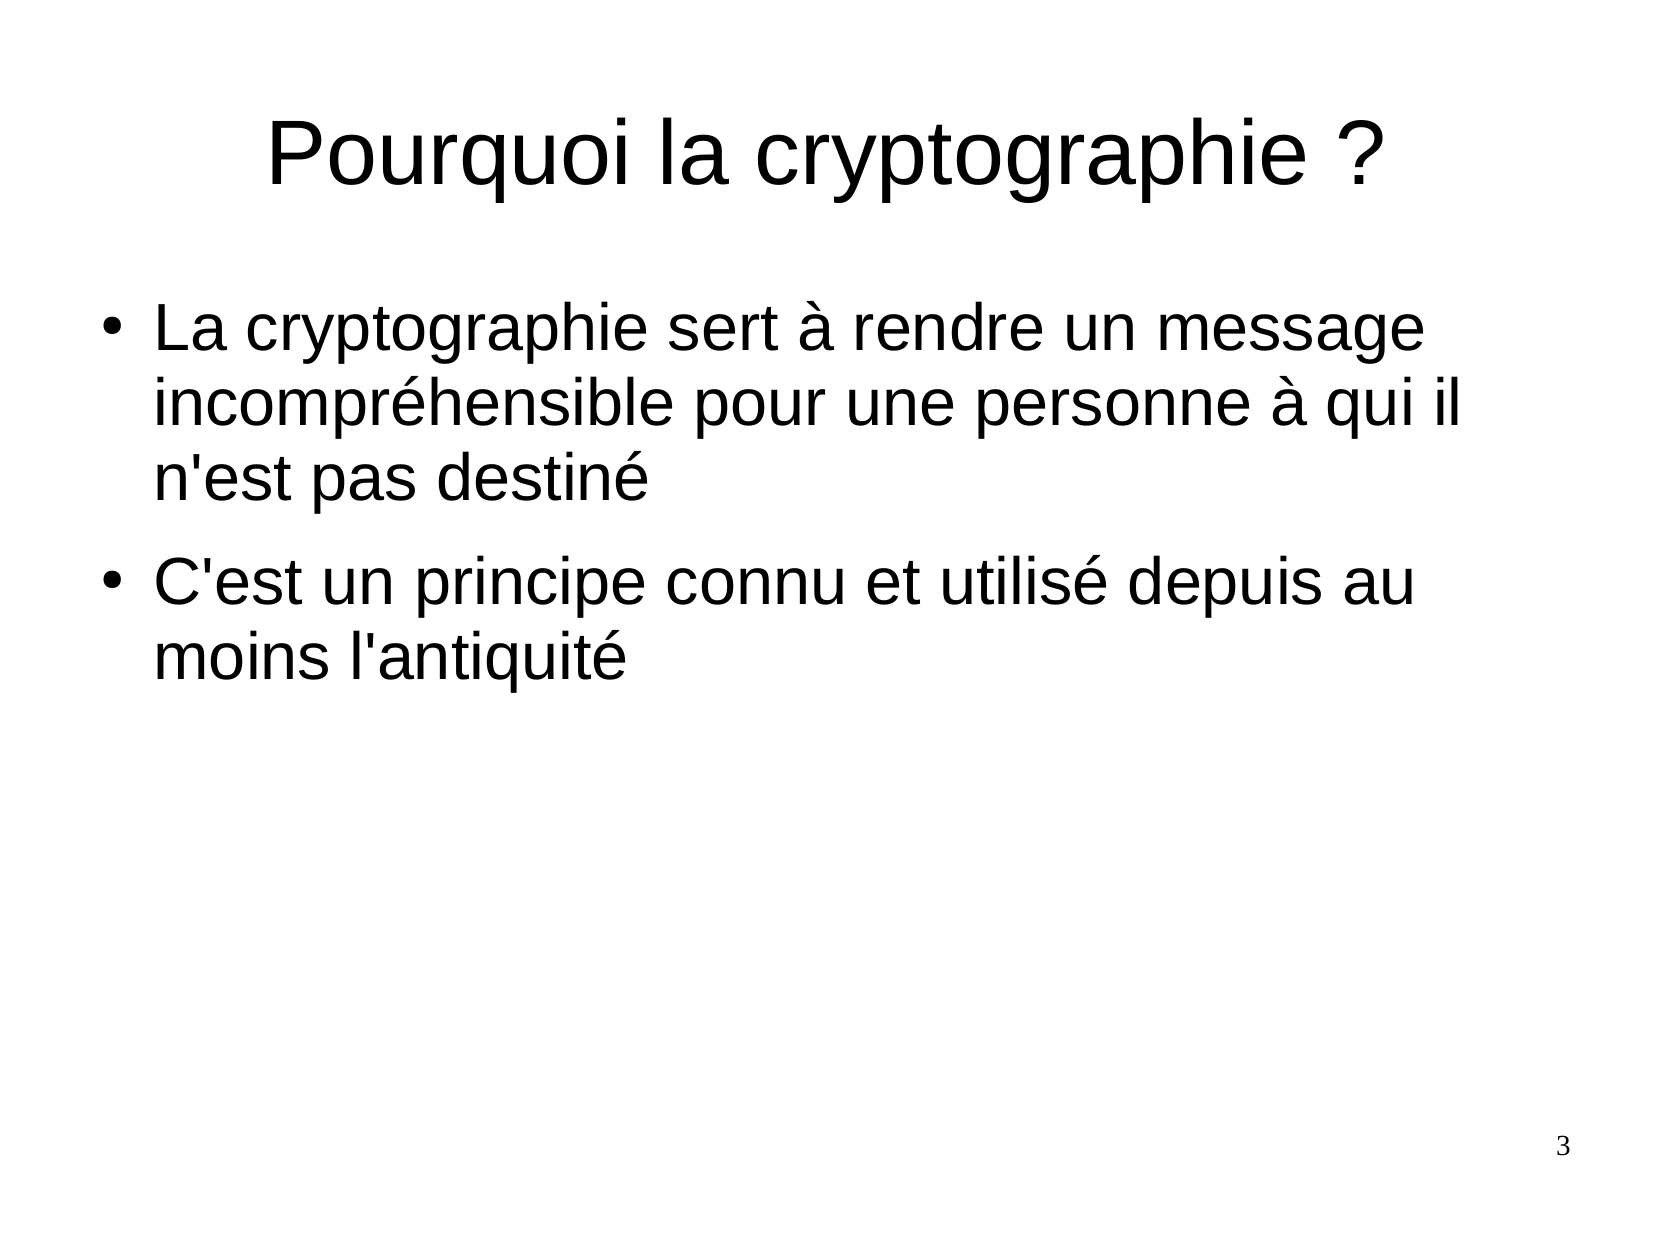

# Pourquoi la cryptographie ?
La cryptographie sert à rendre un message incompréhensible pour une personne à qui il n'est pas destiné
C'est un principe connu et utilisé depuis au moins l'antiquité
3